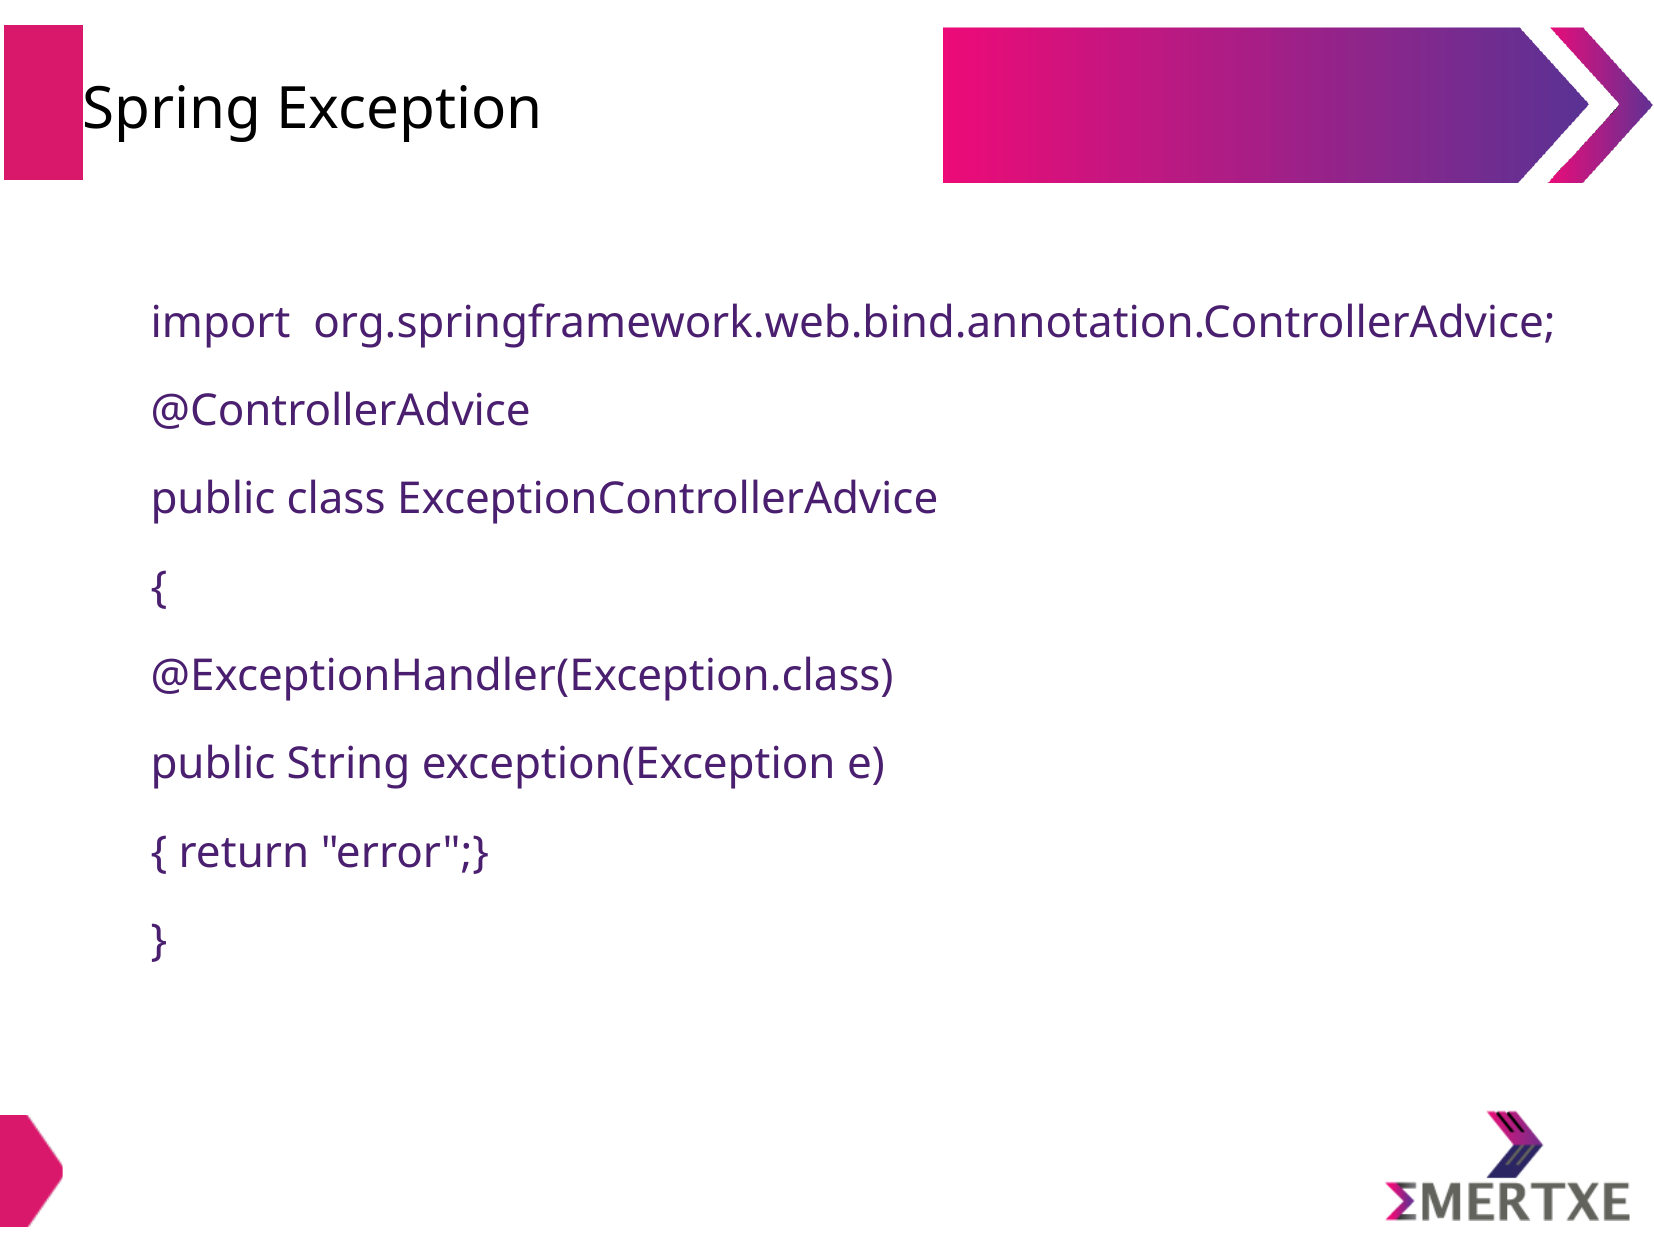

# Spring Exception
import org.springframework.web.bind.annotation.ControllerAdvice;
@ControllerAdvice
public class ExceptionControllerAdvice
{
@ExceptionHandler(Exception.class)
public String exception(Exception e)
{ return "error";}
}